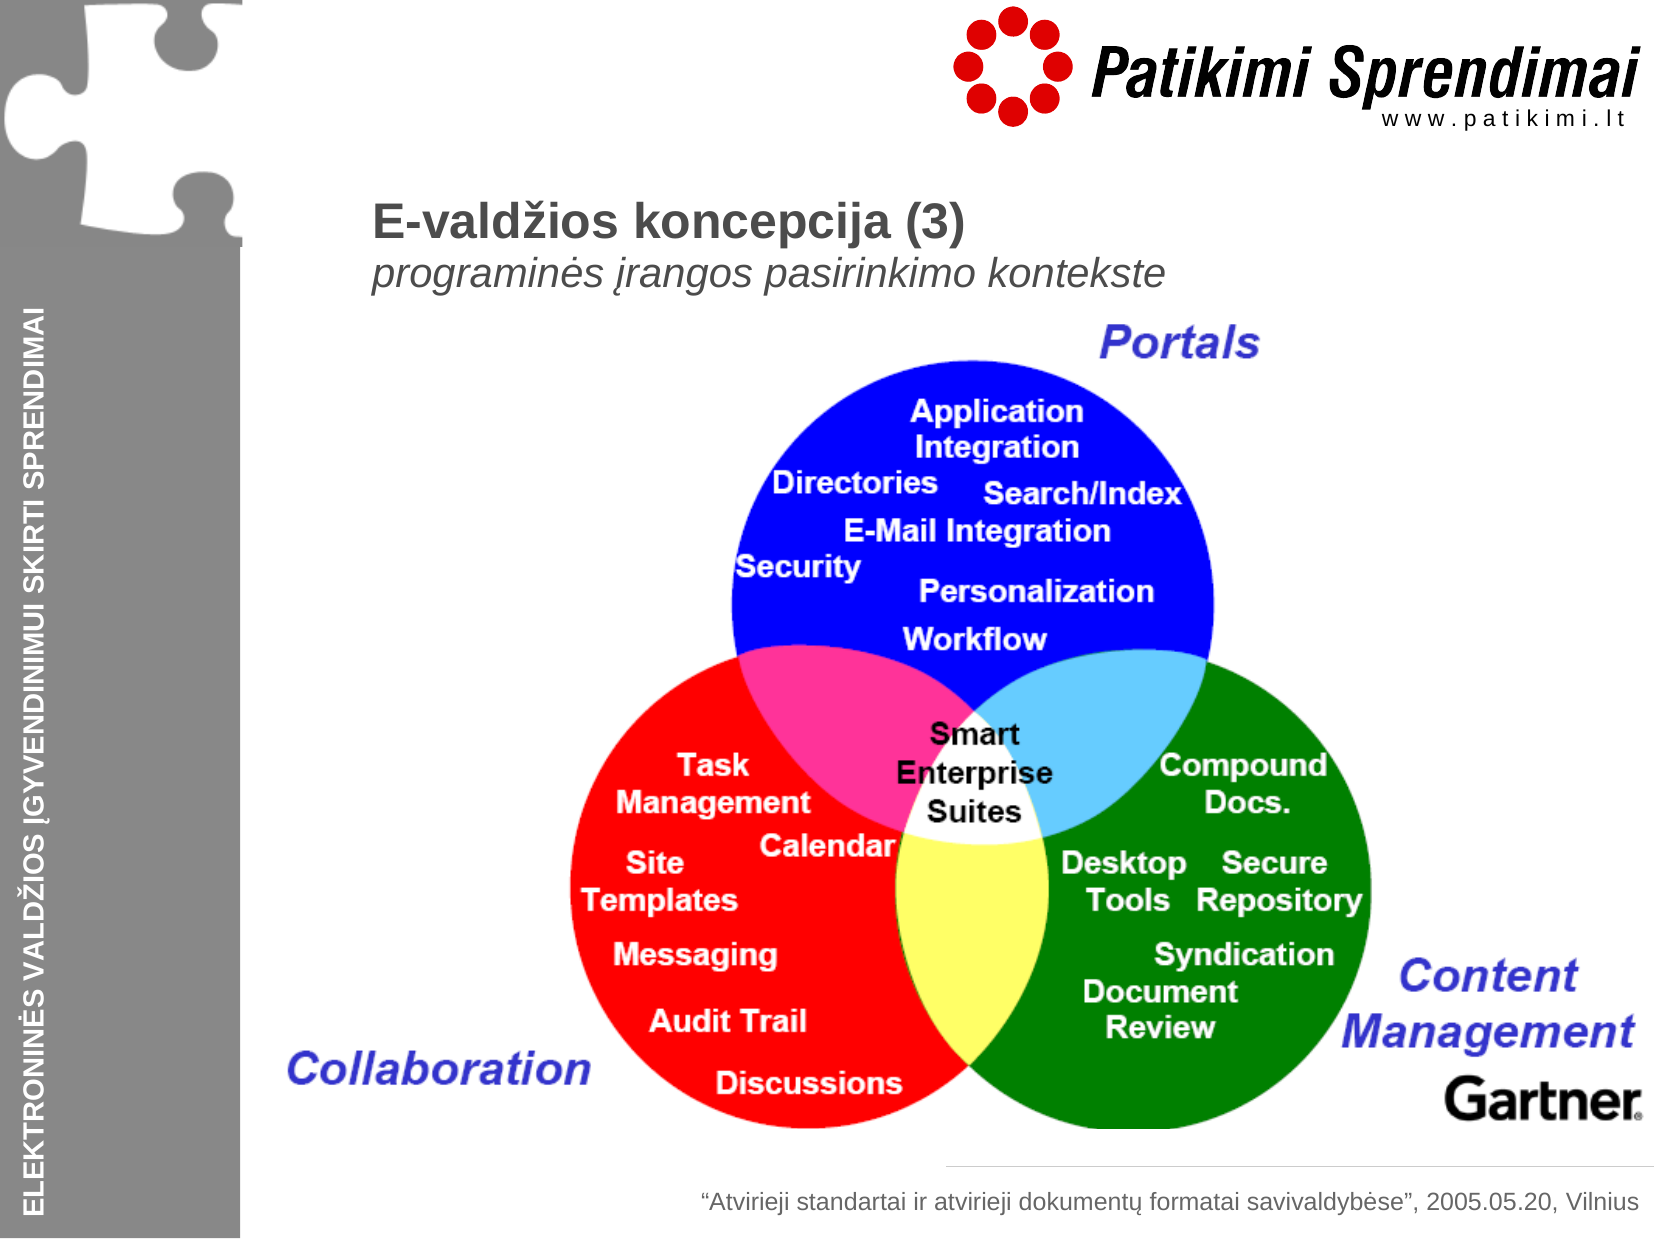

E-valdžios koncepcija (3)
programinės įrangos pasirinkimo kontekste